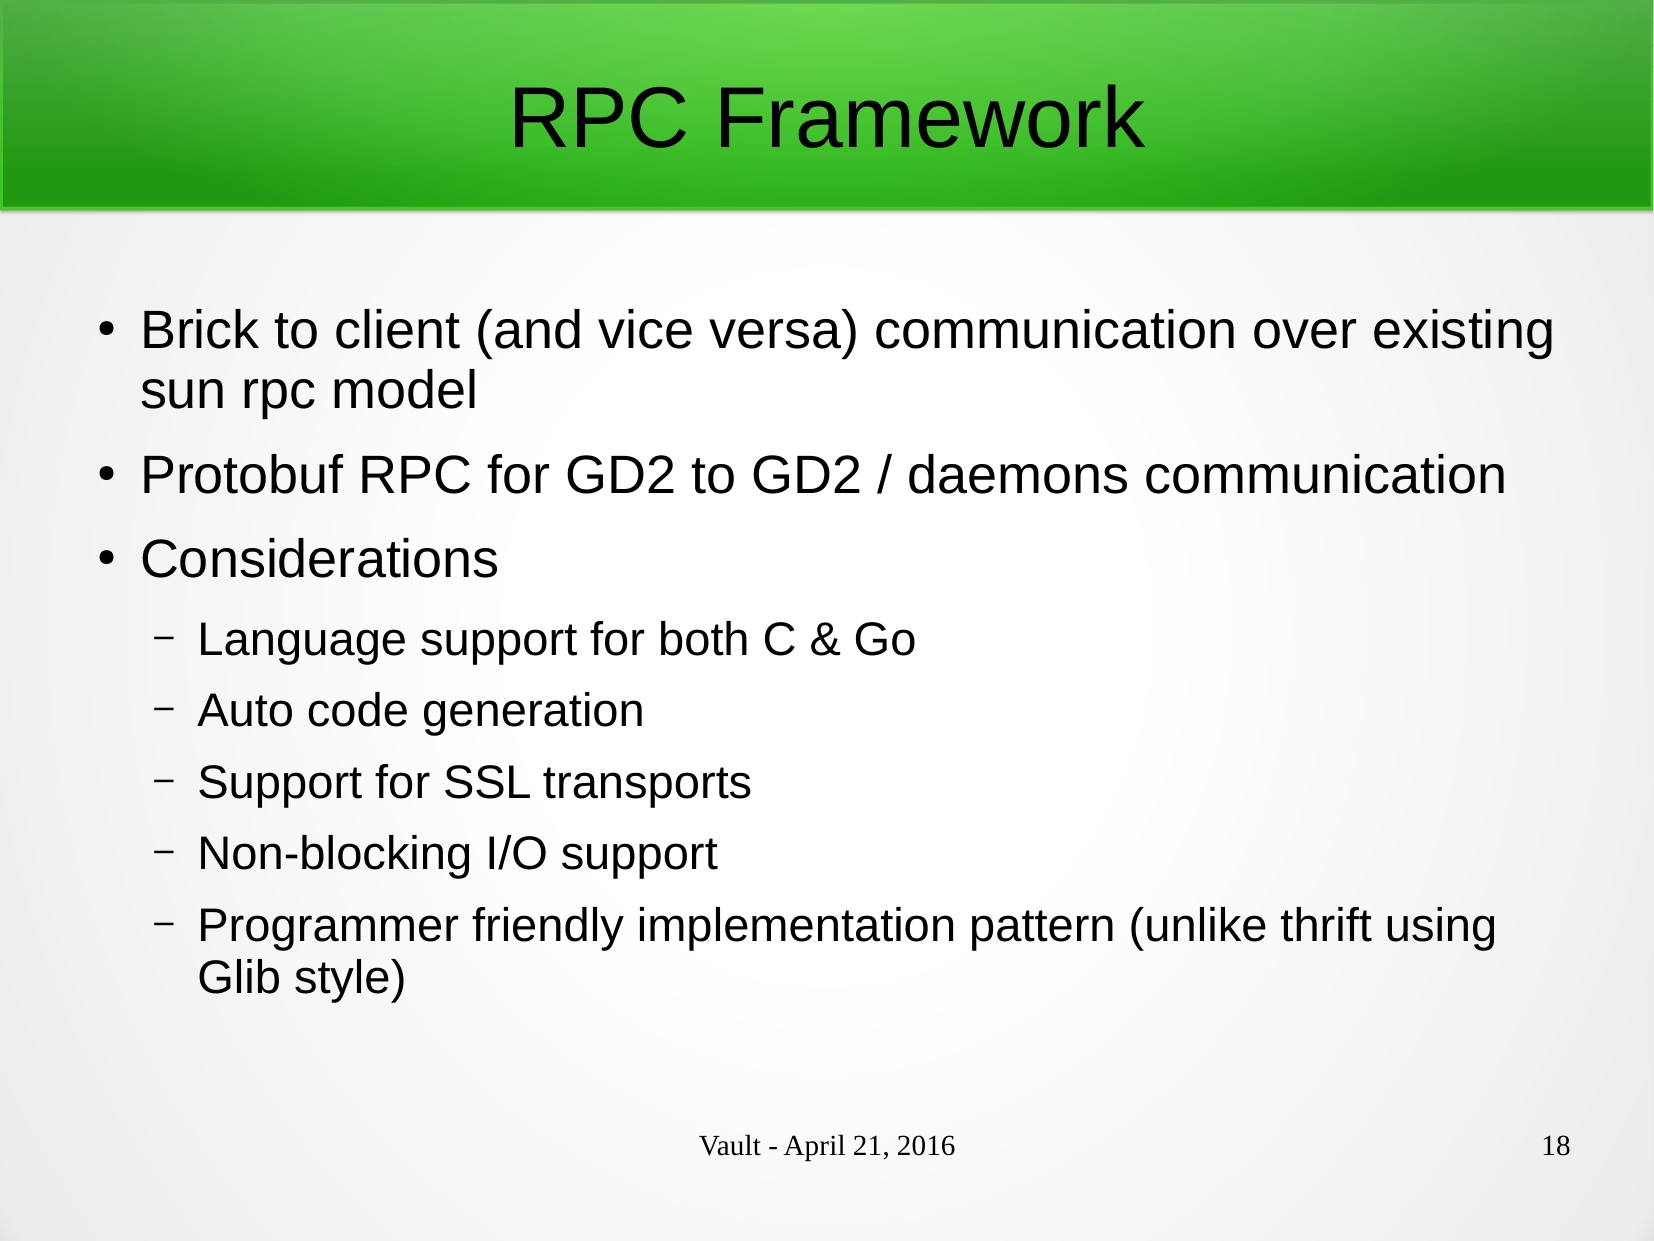

# RPC Framework
Brick to client (and vice versa) communication over existing sun rpc model
Protobuf RPC for GD2 to GD2 / daemons communication
Considerations
Language support for both C & Go
Auto code generation
Support for SSL transports
Non-blocking I/O support
Programmer friendly implementation pattern (unlike thrift using Glib style)
Vault - April 21, 2016
18